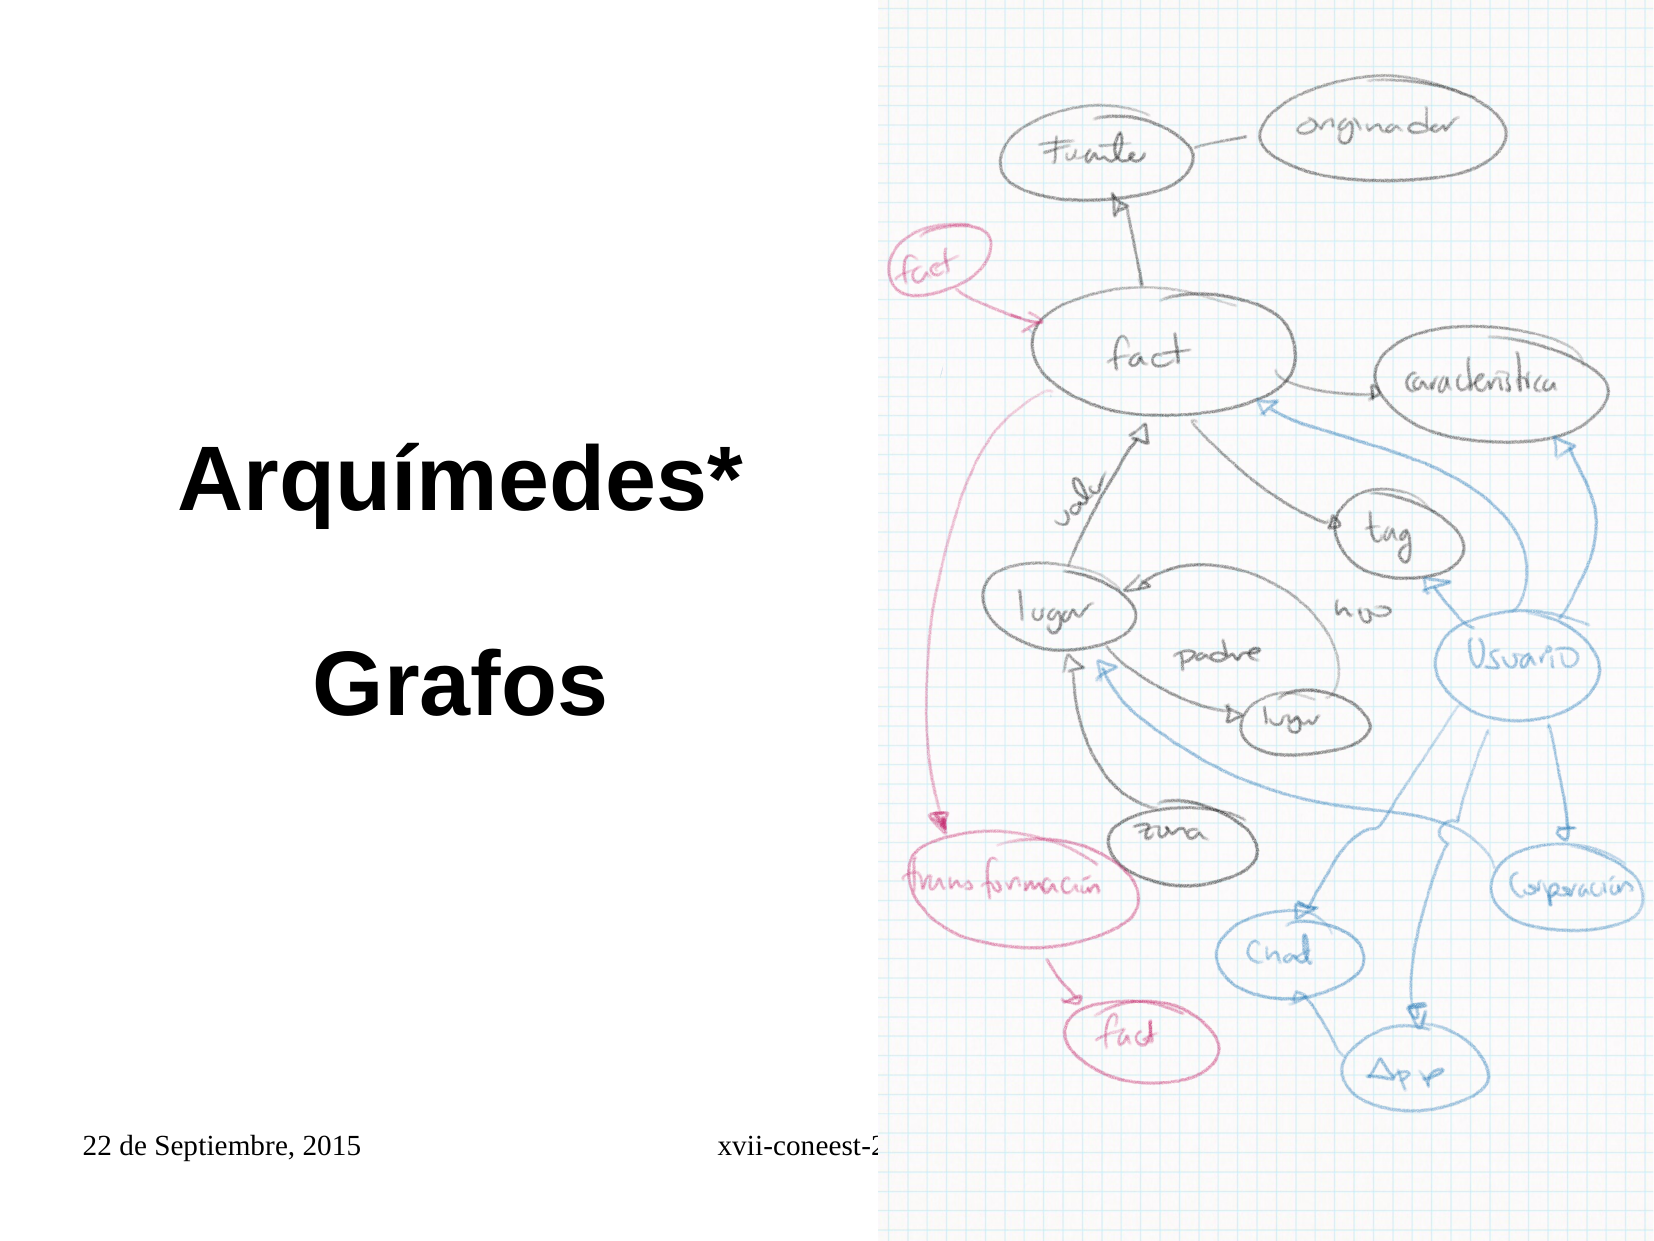

# Arquímedes* Grafos
22 de Septiembre, 2015
xvii-coneest-2015
63